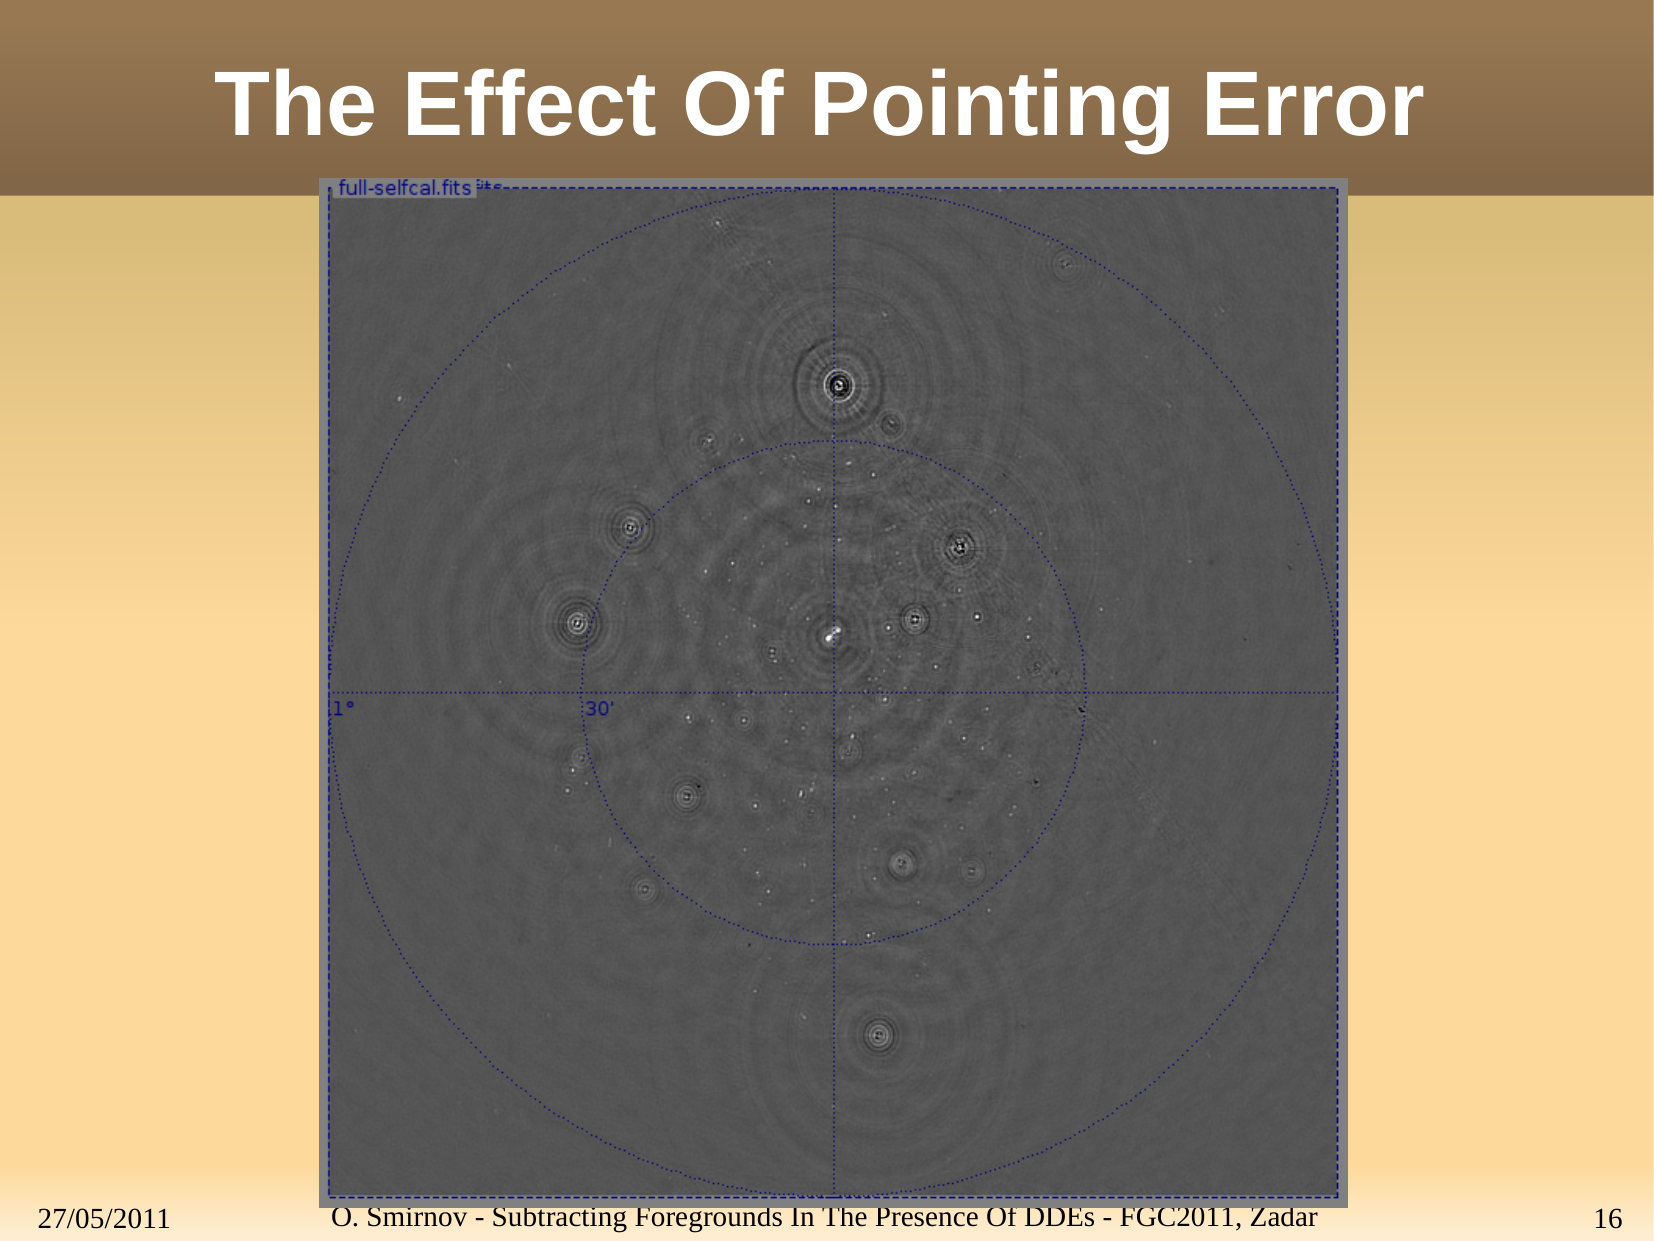

# The Effect Of Pointing Error
O. Smirnov - Subtracting Foregrounds In The Presence Of DDEs - FGC2011, Zadar
27/05/2011
16